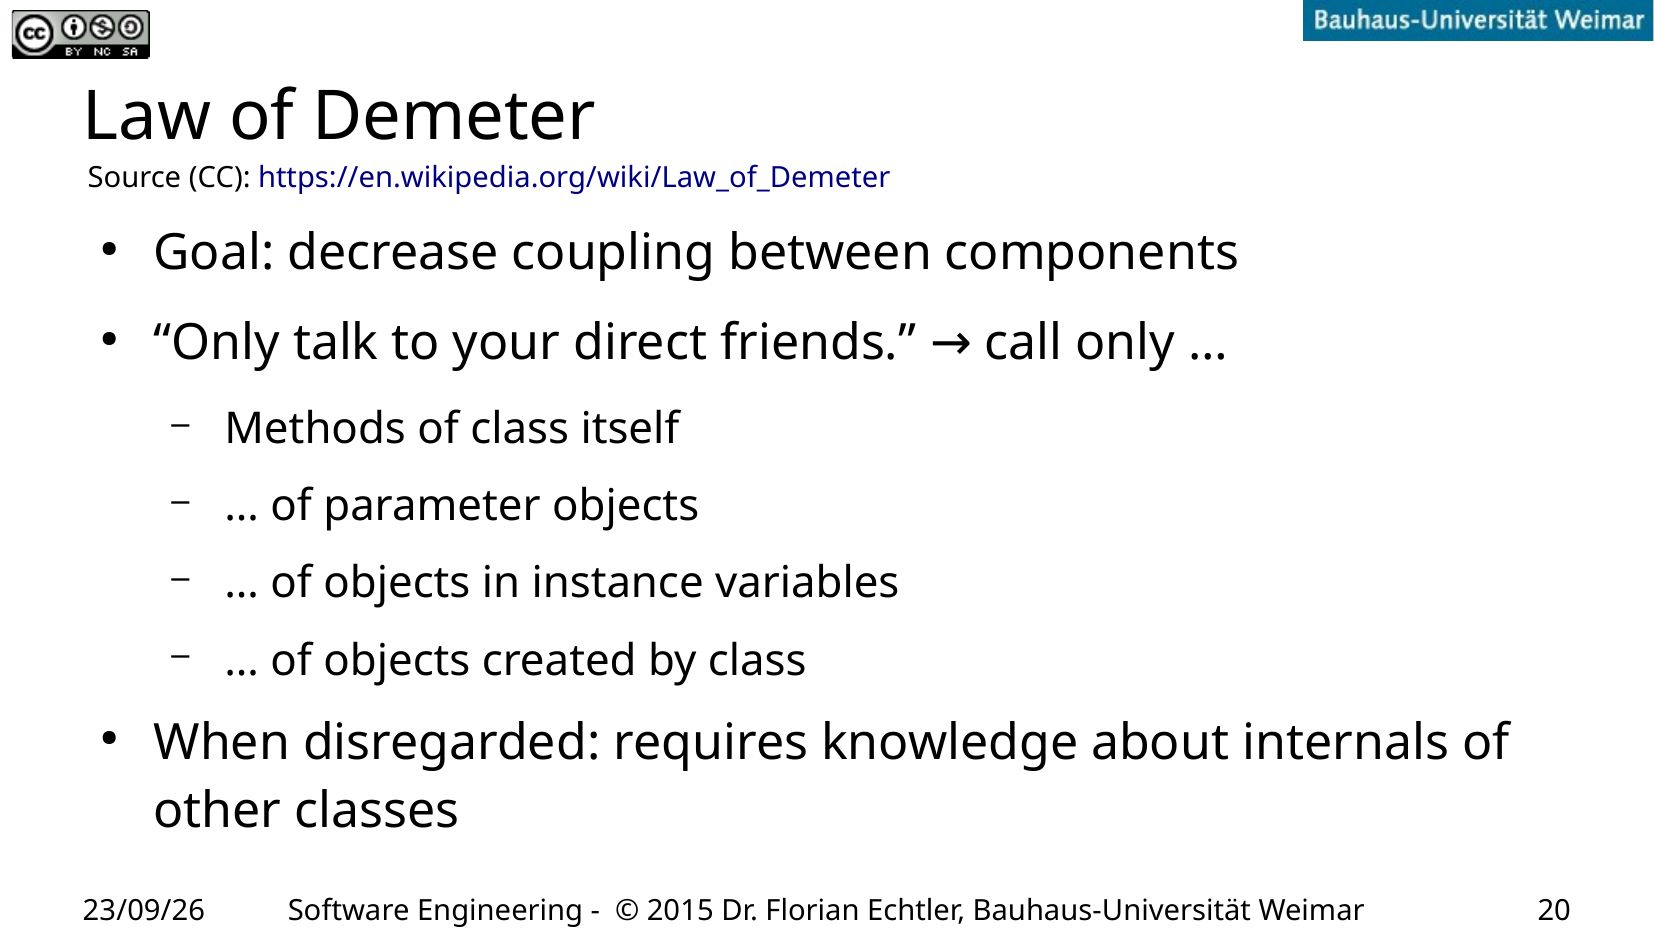

# Law of Demeter
Source (CC): https://en.wikipedia.org/wiki/Law_of_Demeter
Goal: decrease coupling between components
“Only talk to your direct friends.” → call only …
Methods of class itself
… of parameter objects
… of objects in instance variables
… of objects created by class
When disregarded: requires knowledge about internals of other classes
Software Engineering - © 2015 Dr. Florian Echtler, Bauhaus-Universität Weimar
20